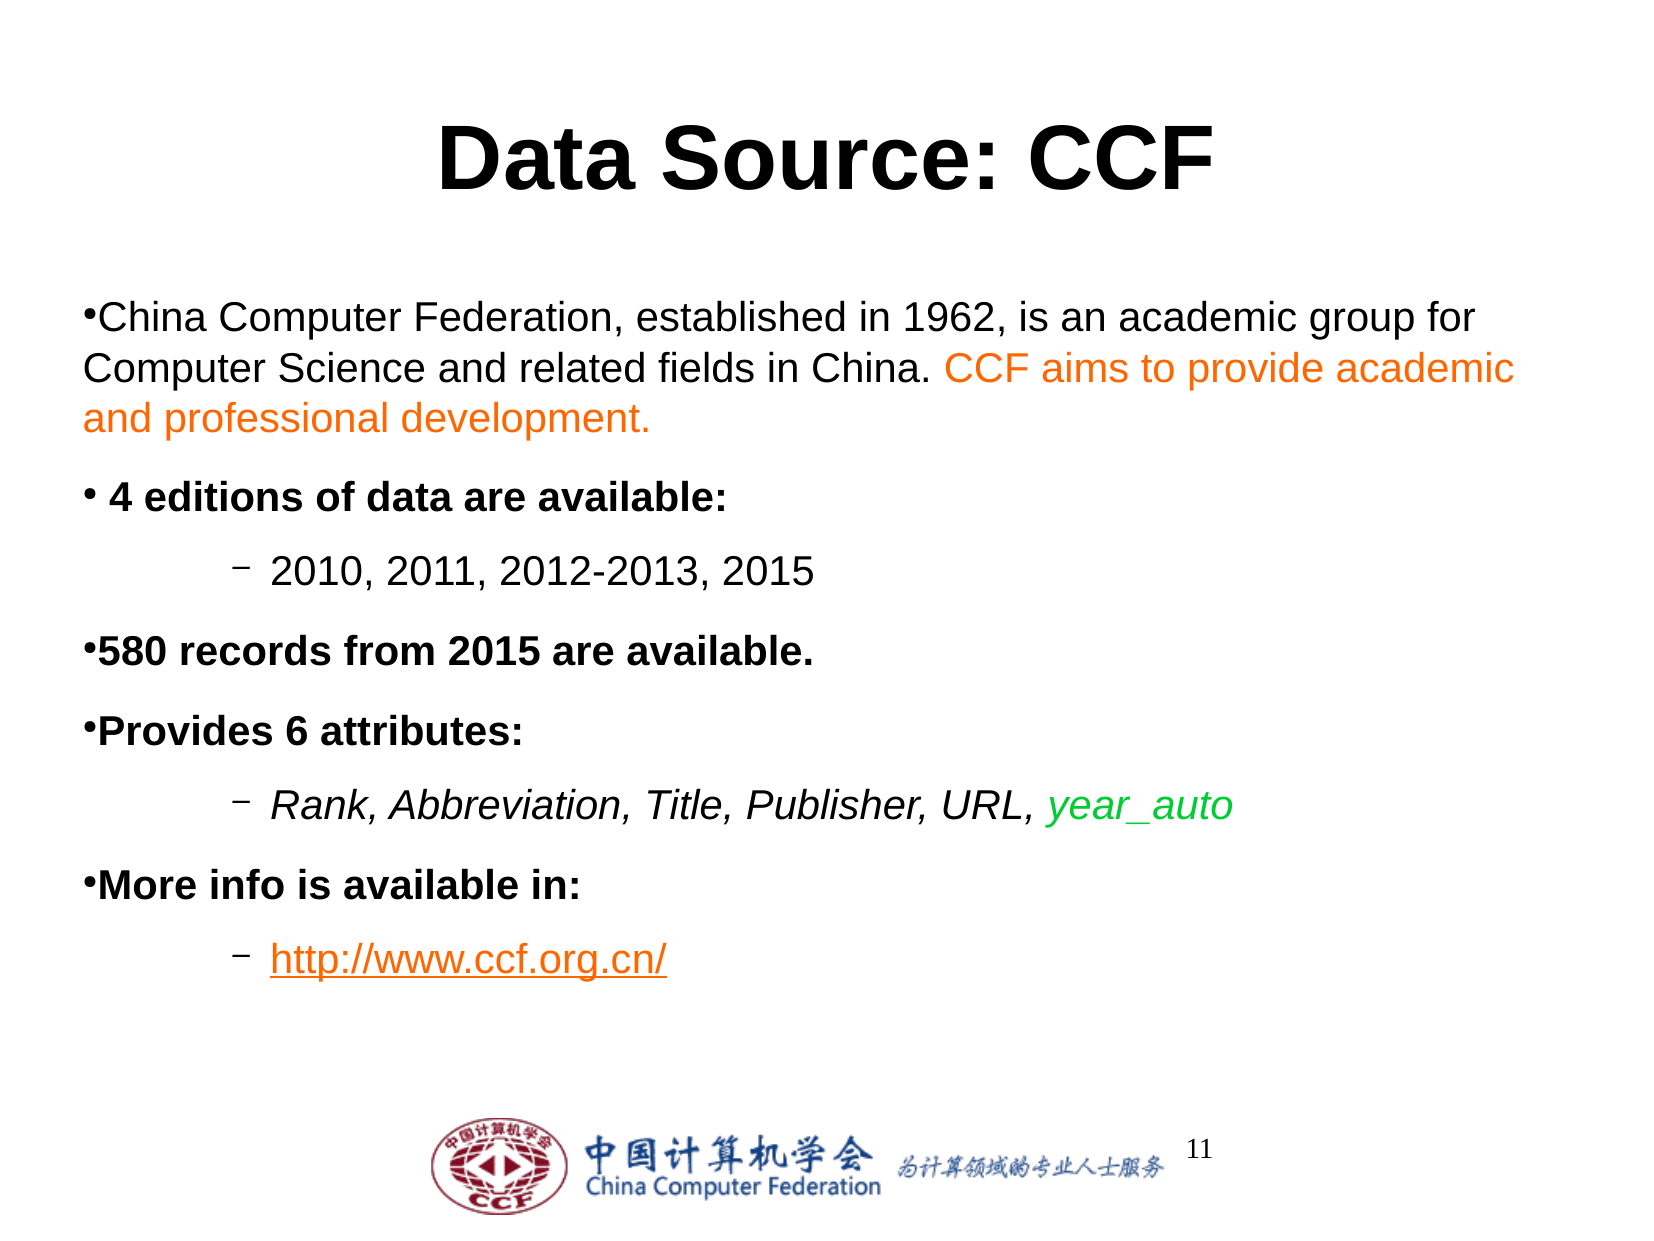

# Data Source: CCF
China Computer Federation, established in 1962, is an academic group for Computer Science and related fields in China. CCF aims to provide academic and professional development.
 4 editions of data are available:
2010, 2011, 2012-2013, 2015
580 records from 2015 are available.
Provides 6 attributes:
Rank, Abbreviation, Title, Publisher, URL, year_auto
More info is available in:
http://www.ccf.org.cn/